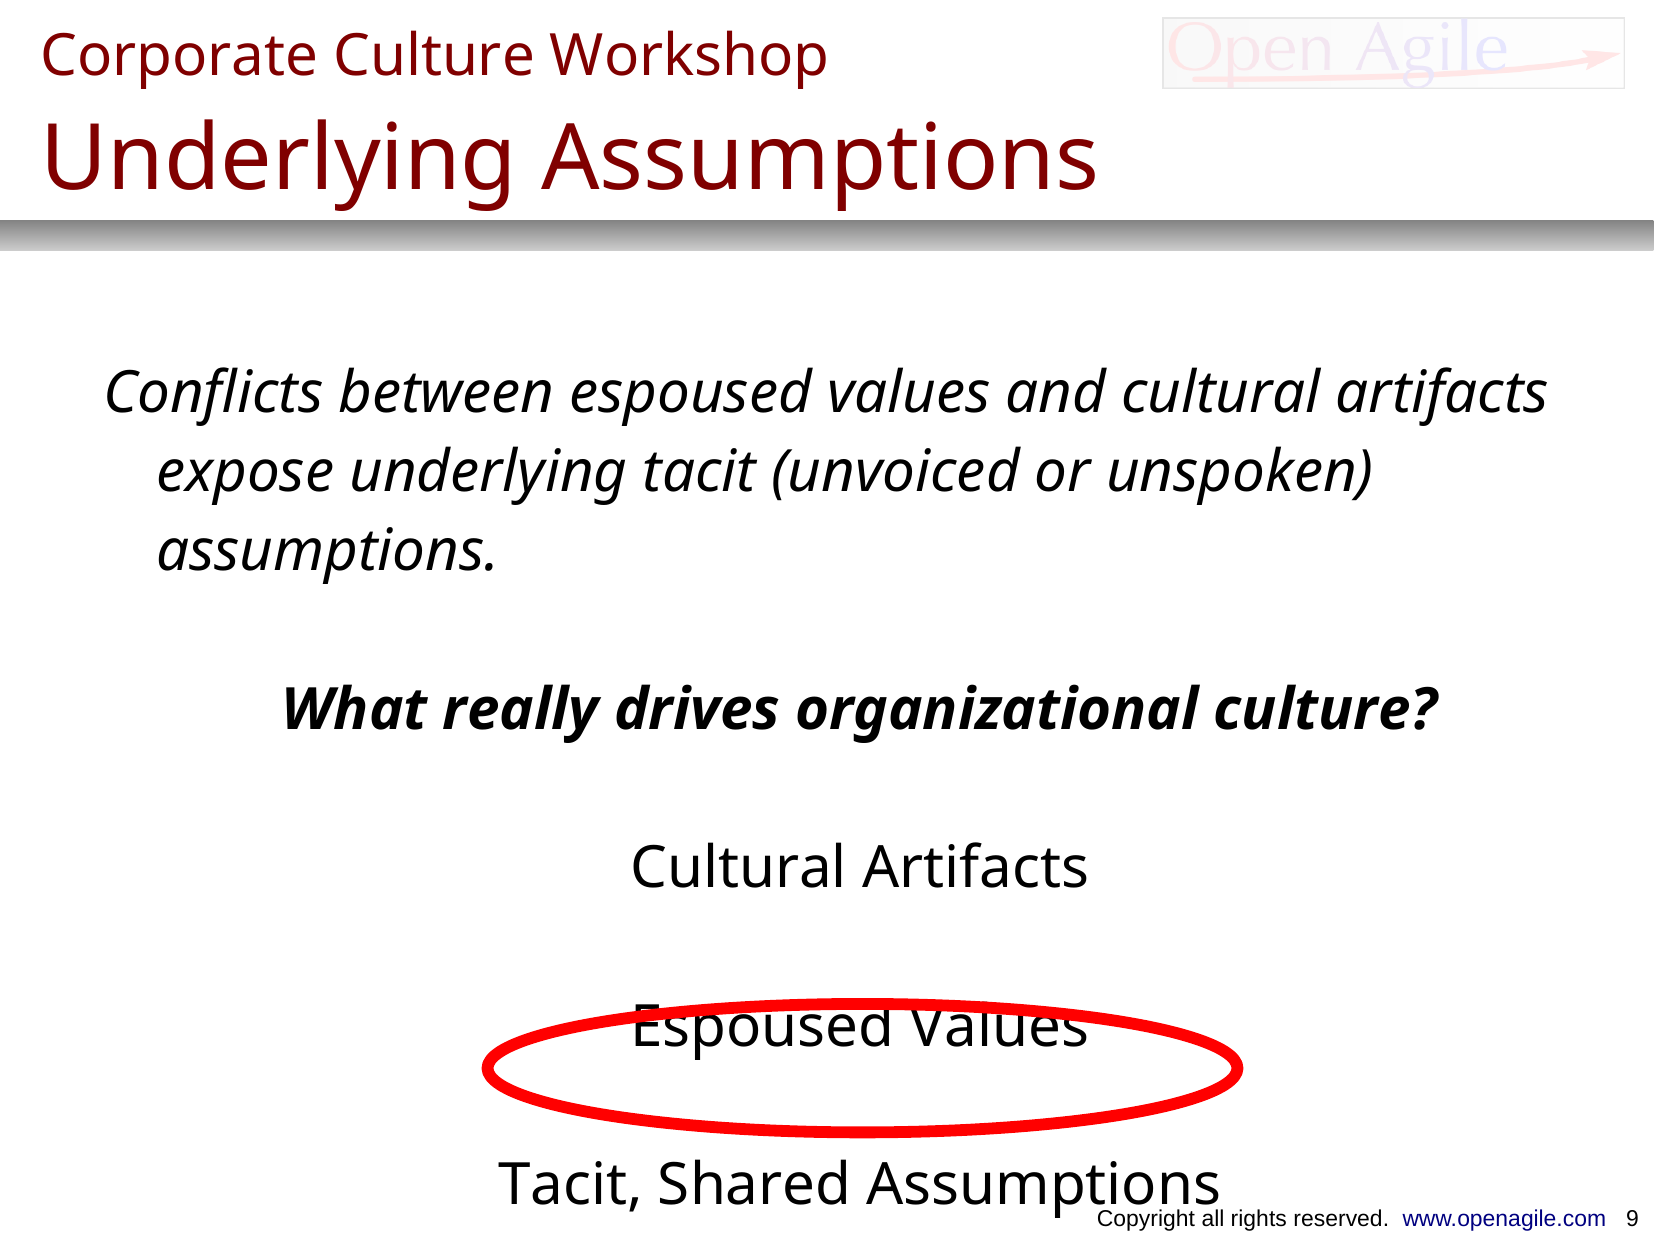

# Corporate Culture Workshop Underlying Assumptions
Conflicts between espoused values and cultural artifacts
expose underlying tacit (unvoiced or unspoken) assumptions.
What really drives organizational culture?
Cultural Artifacts
Espoused Values
Tacit, Shared Assumptions